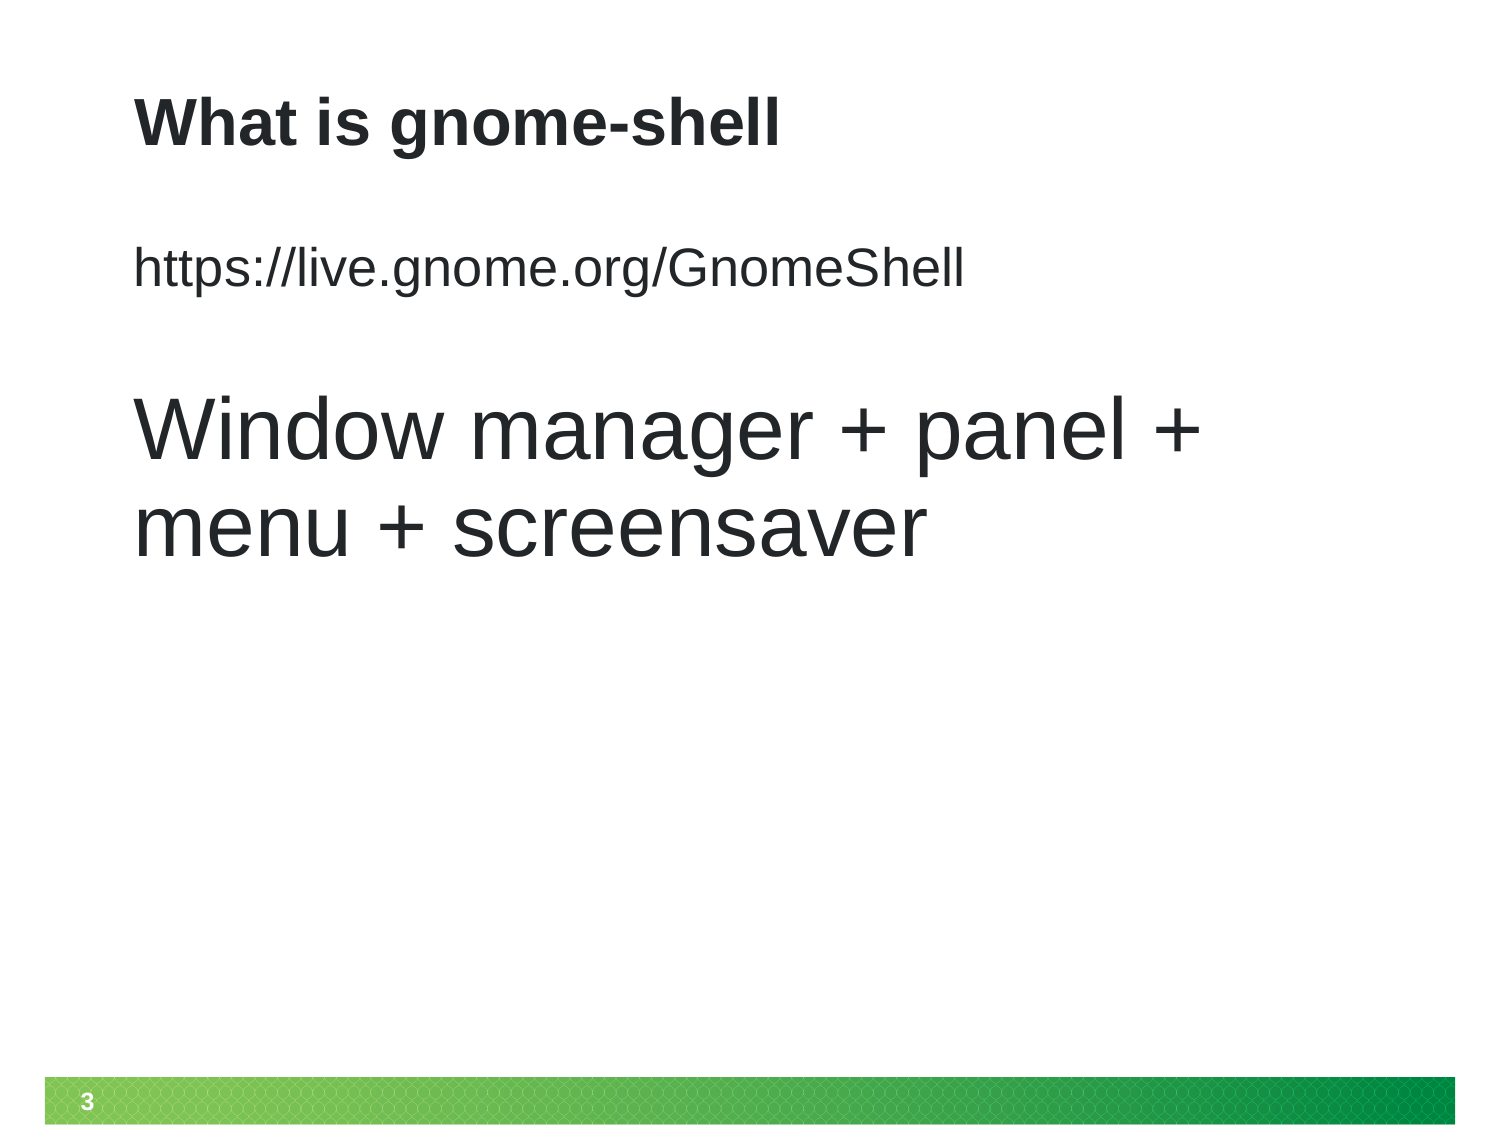

# What is gnome-shell
https://live.gnome.org/GnomeShell
Window manager + panel + menu + screensaver